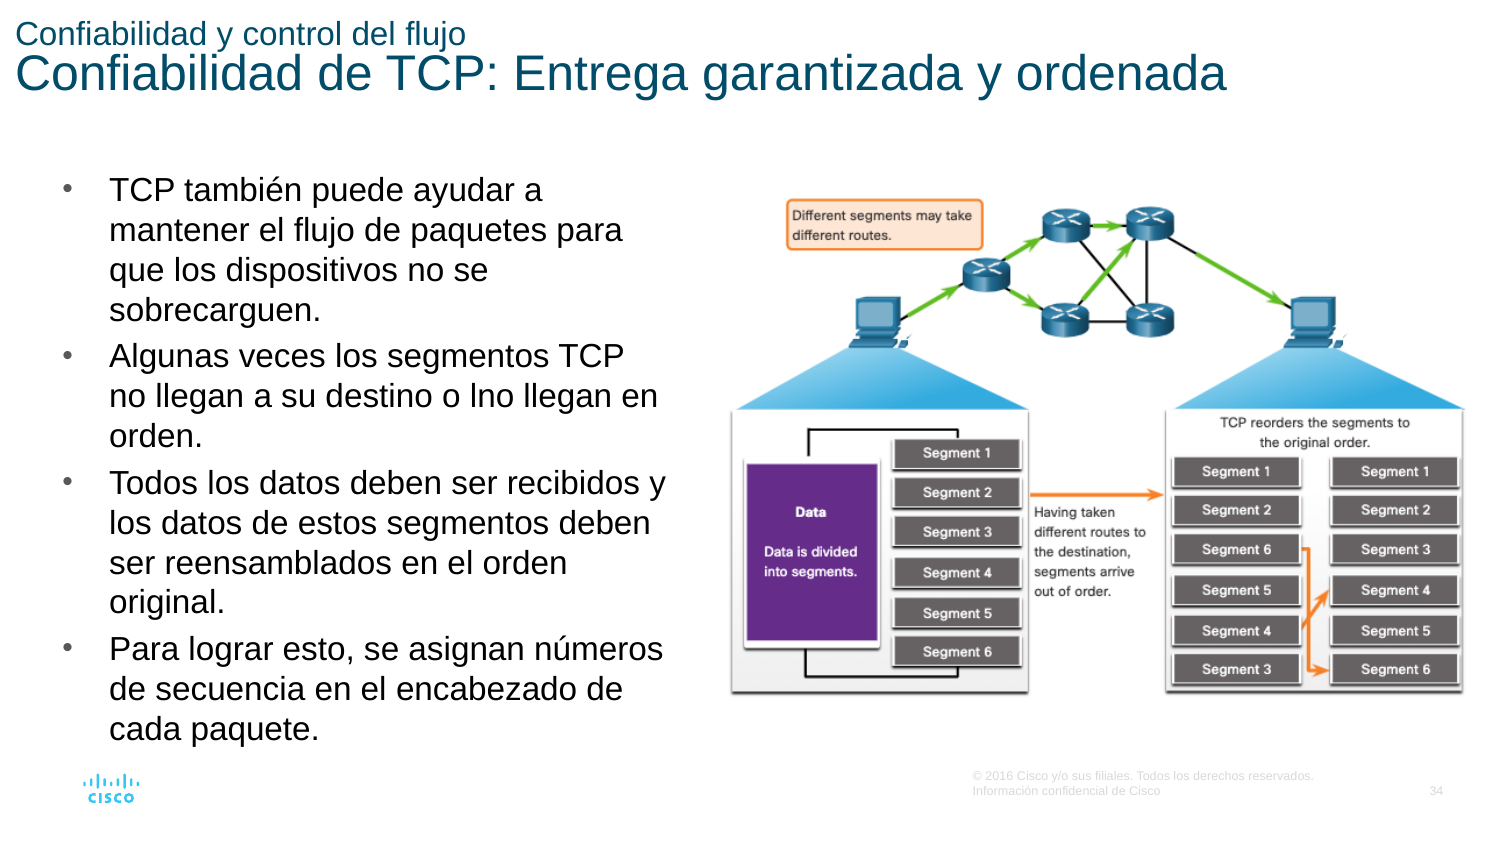

# Confiabilidad y control del flujo Confiabilidad de TCP: Entrega garantizada y ordenada
TCP también puede ayudar a mantener el flujo de paquetes para que los dispositivos no se sobrecarguen.
Algunas veces los segmentos TCP no llegan a su destino o lno llegan en orden.
Todos los datos deben ser recibidos y los datos de estos segmentos deben ser reensamblados en el orden original.
Para lograr esto, se asignan números de secuencia en el encabezado de cada paquete.